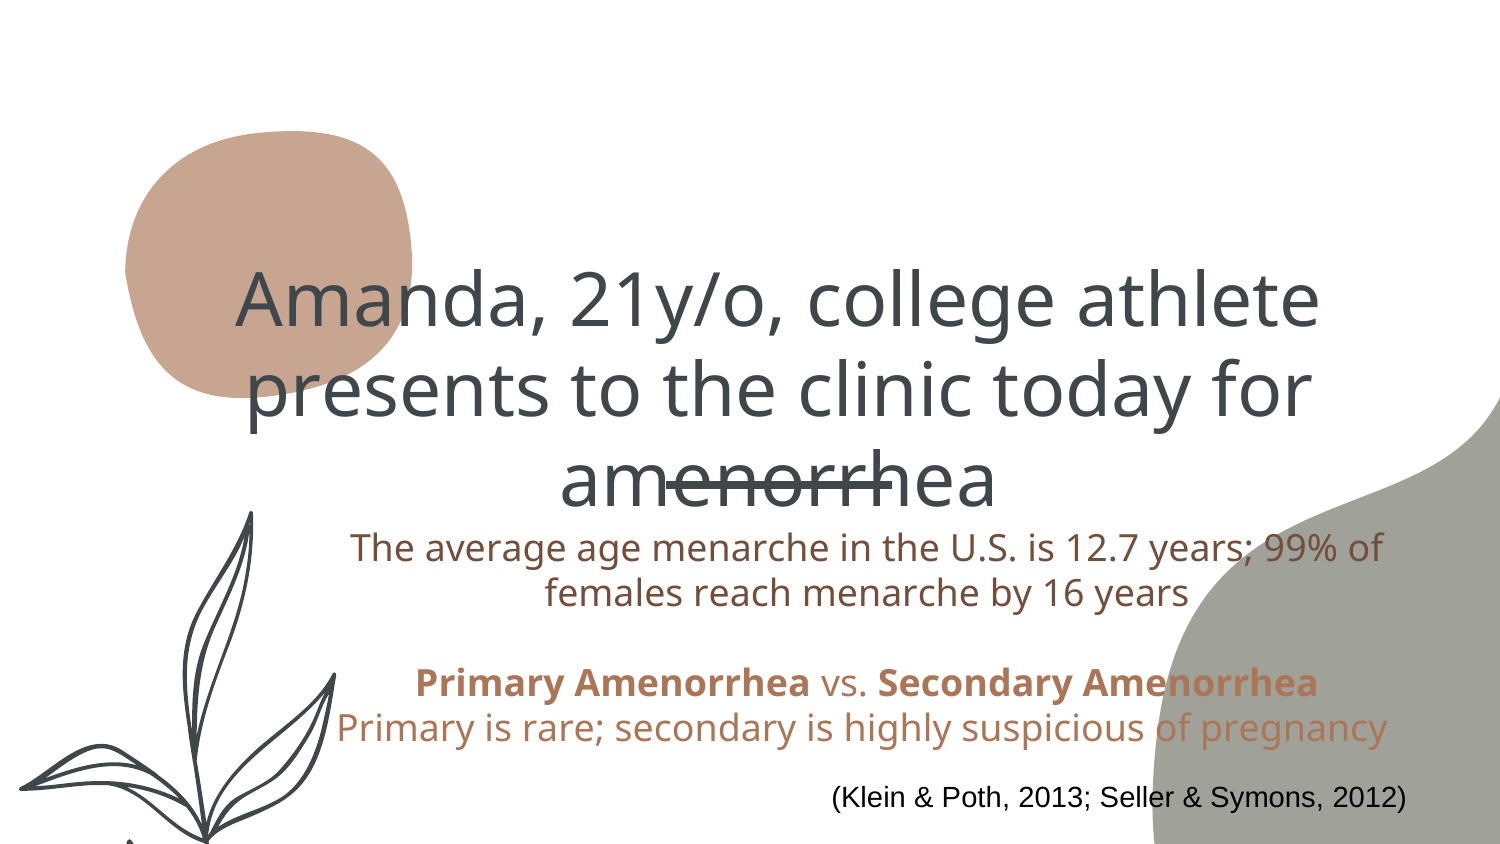

# Amanda, 21y/o, college athlete presents to the clinic today for amenorrhea
The average age menarche in the U.S. is 12.7 years; 99% of females reach menarche by 16 years
Primary Amenorrhea vs. Secondary Amenorrhea
Primary is rare; secondary is highly suspicious of pregnancy
(Klein & Poth, 2013; Seller & Symons, 2012)